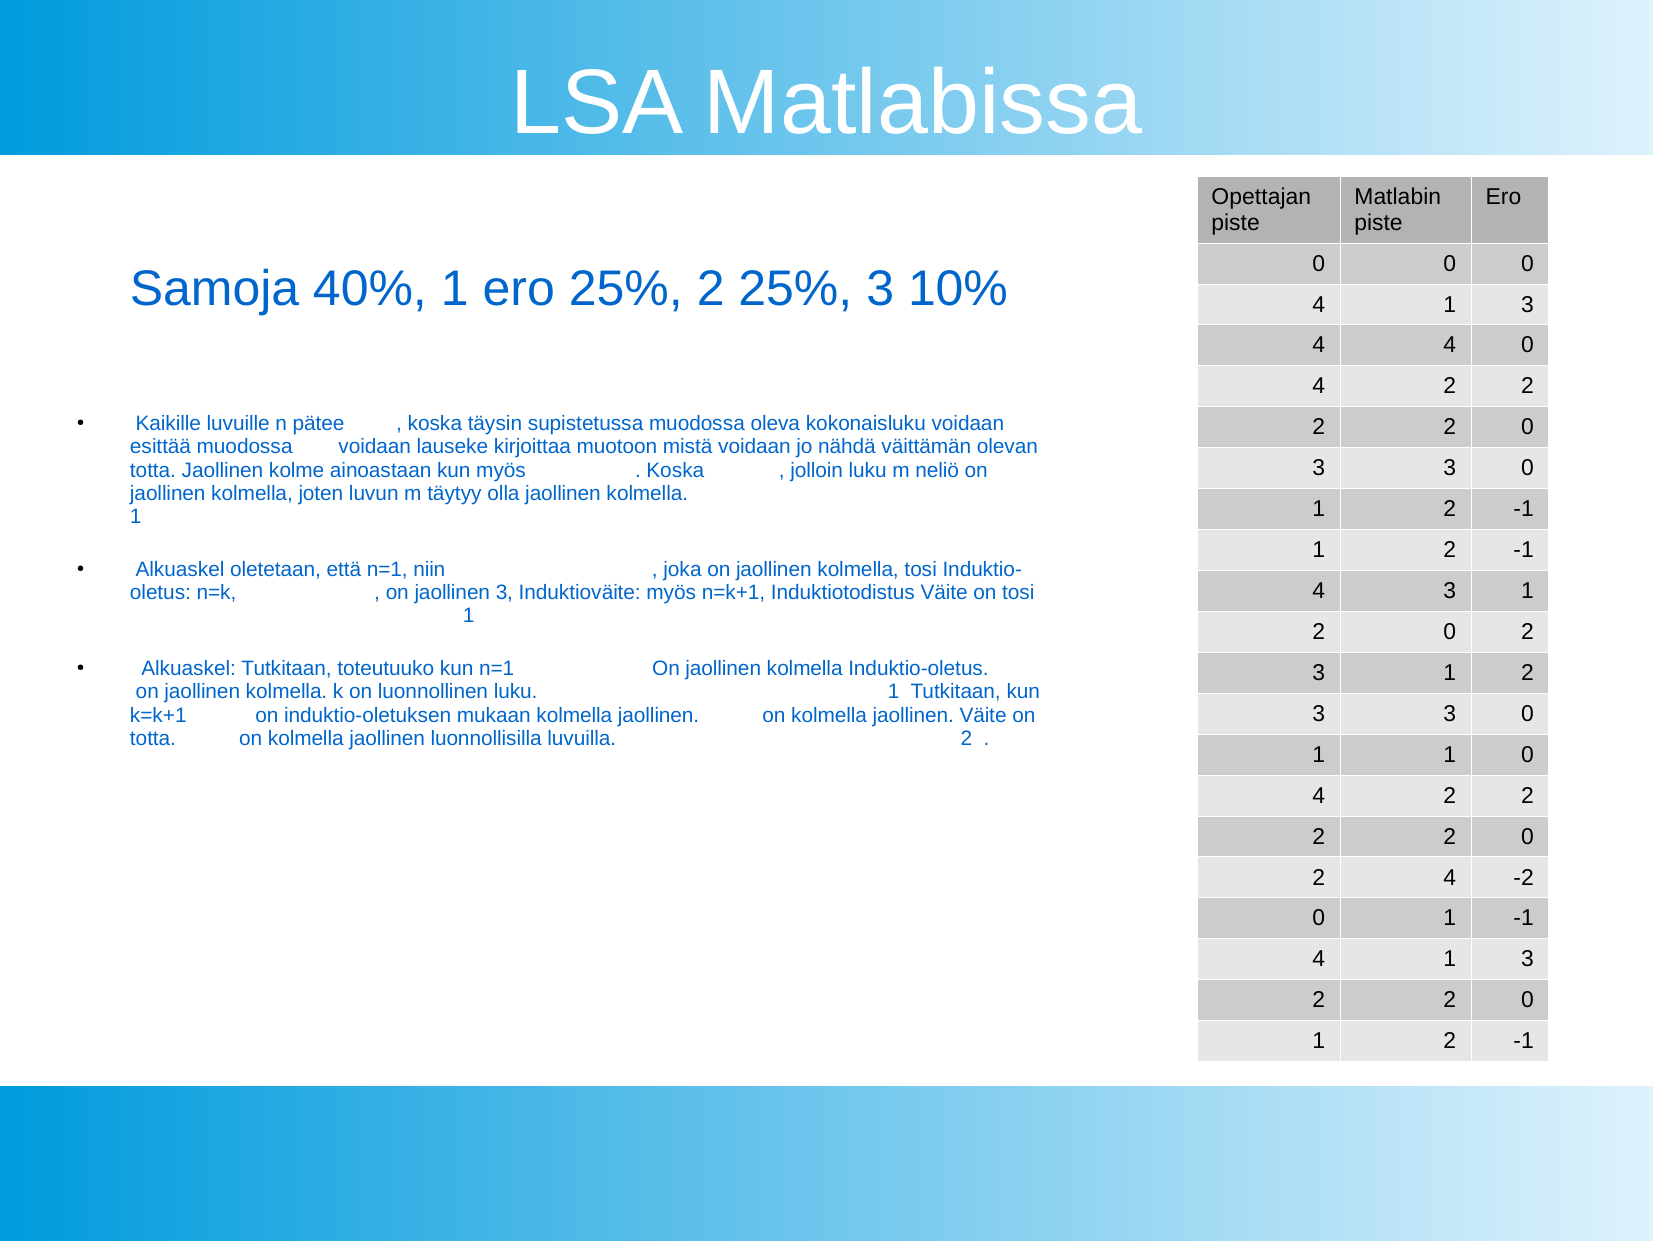

# LSA Matlabissa
| Opettajan piste | Matlabin piste | Ero |
| --- | --- | --- |
| 0 | 0 | 0 |
| 4 | 1 | 3 |
| 4 | 4 | 0 |
| 4 | 2 | 2 |
| 2 | 2 | 0 |
| 3 | 3 | 0 |
| 1 | 2 | -1 |
| 1 | 2 | -1 |
| 4 | 3 | 1 |
| 2 | 0 | 2 |
| 3 | 1 | 2 |
| 3 | 3 | 0 |
| 1 | 1 | 0 |
| 4 | 2 | 2 |
| 2 | 2 | 0 |
| 2 | 4 | -2 |
| 0 | 1 | -1 |
| 4 | 1 | 3 |
| 2 | 2 | 0 |
| 1 | 2 | -1 |
Samoja 40%, 1 ero 25%, 2 25%, 3 10%
 Kaikille luvuille n pätee , koska täysin supistetussa muodossa oleva kokonaisluku voidaan esittää muodossa voidaan lauseke kirjoittaa muotoon mistä voidaan jo nähdä väittämän olevan totta. Jaollinen kolme ainoastaan kun myös . Koska , jolloin luku m neliö on jaollinen kolmella, joten luvun m täytyy olla jaollinen kolmella. 1
 Alkuaskel oletetaan, että n=1, niin , joka on jaollinen kolmella, tosi Induktio-oletus: n=k, , on jaollinen 3, Induktioväite: myös n=k+1, Induktiotodistus Väite on tosi 1
 Alkuaskel: Tutkitaan, toteutuuko kun n=1 On jaollinen kolmella Induktio-oletus. on jaollinen kolmella. k on luonnollinen luku. 1 Tutkitaan, kun k=k+1 on induktio-oletuksen mukaan kolmella jaollinen. on kolmella jaollinen. Väite on totta. on kolmella jaollinen luonnollisilla luvuilla. 2 .